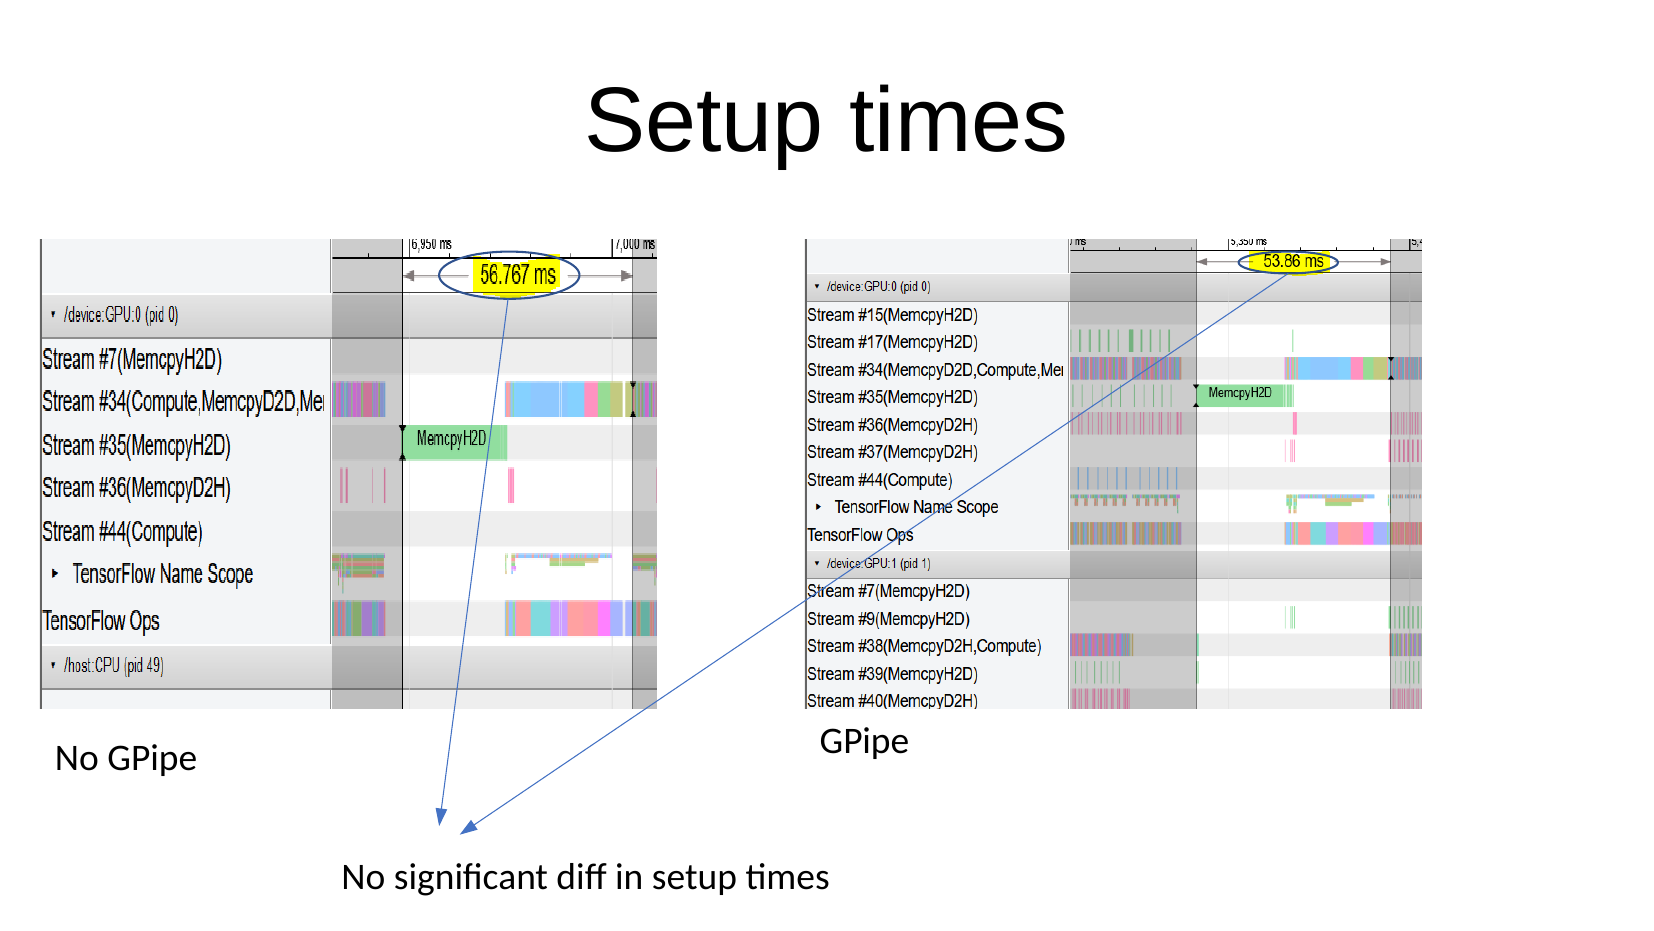

# Setup times
GPipe
No GPipe
No significant diff in setup times